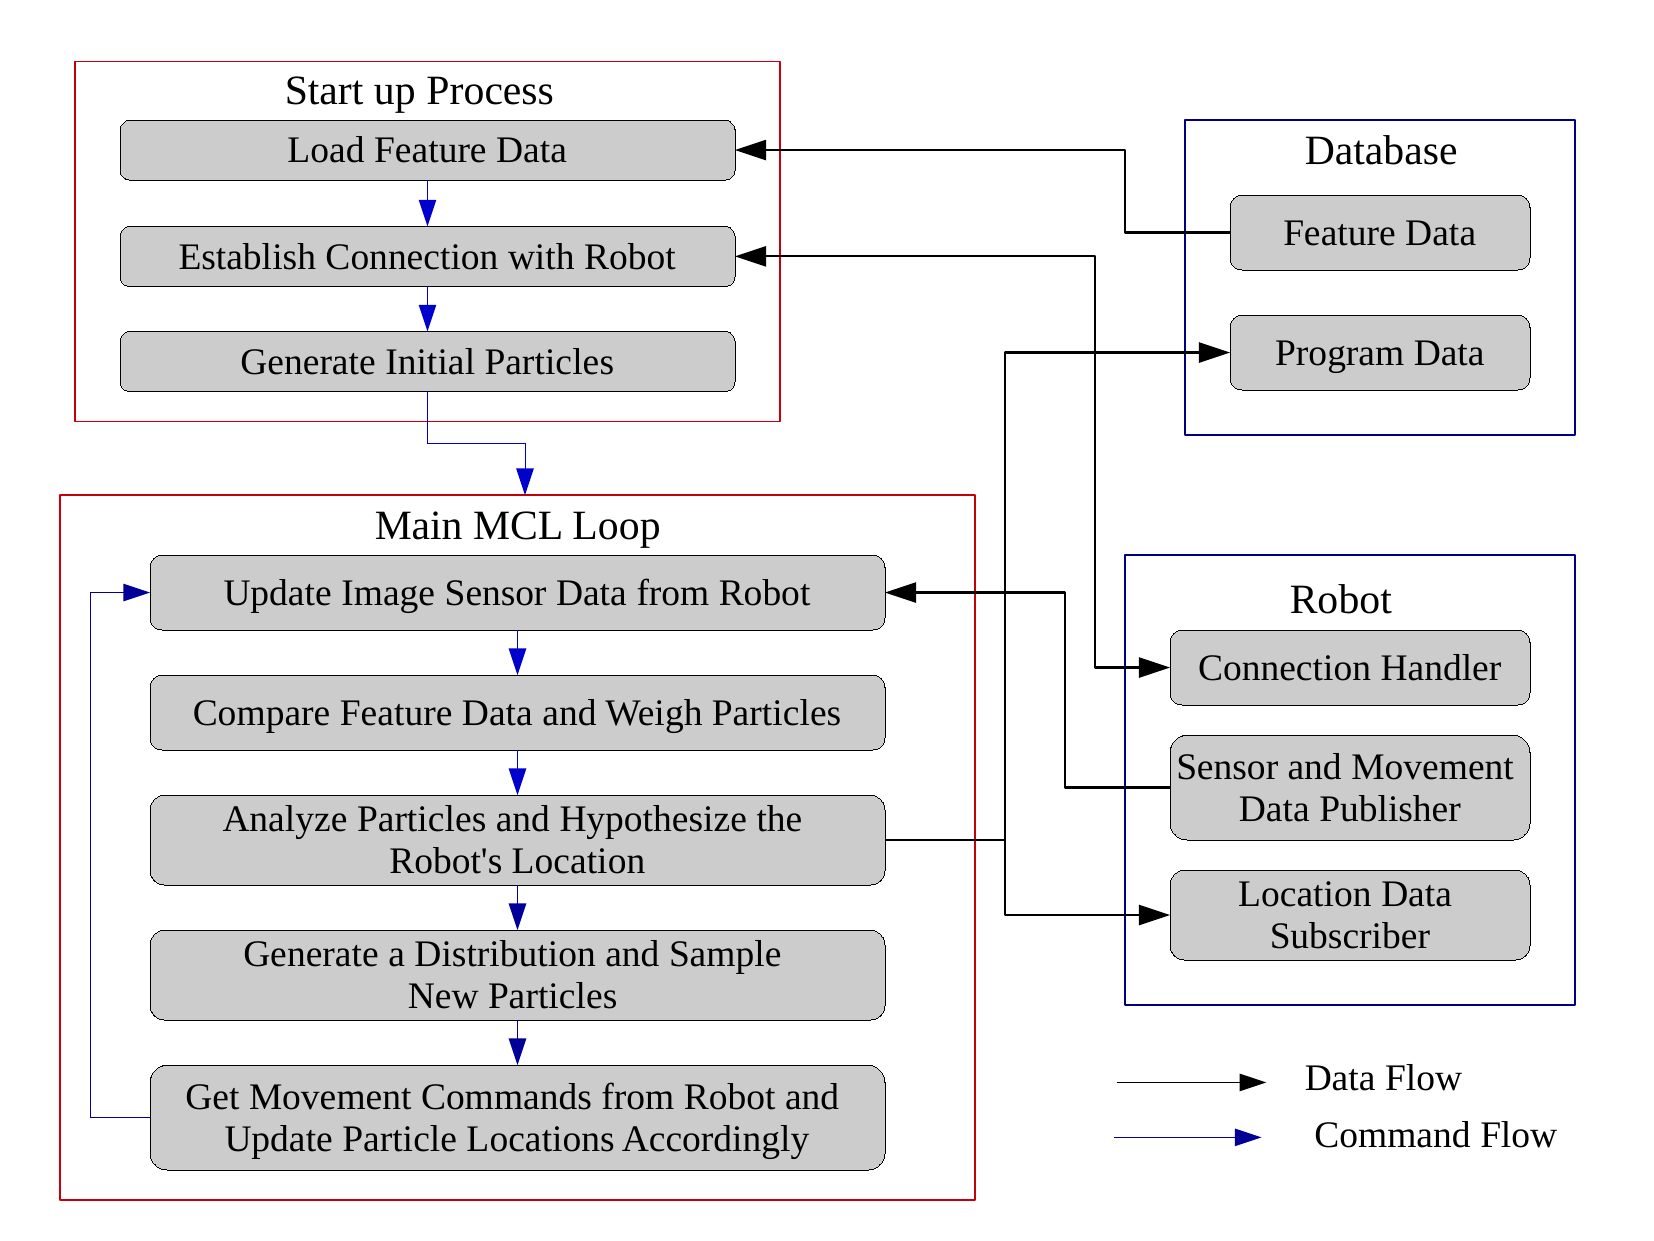

Start up Process
Load Feature Data
Database
Feature Data
Establish Connection with Robot
Program Data
Generate Initial Particles
Main MCL Loop
Update Image Sensor Data from Robot
Robot
Connection Handler
Compare Feature Data and Weigh Particles
Sensor and Movement
Data Publisher
Analyze Particles and Hypothesize the
Robot's Location
Location Data
Subscriber
Generate a Distribution and Sample
New Particles
Data Flow
Get Movement Commands from Robot and
Update Particle Locations Accordingly
 Command Flow